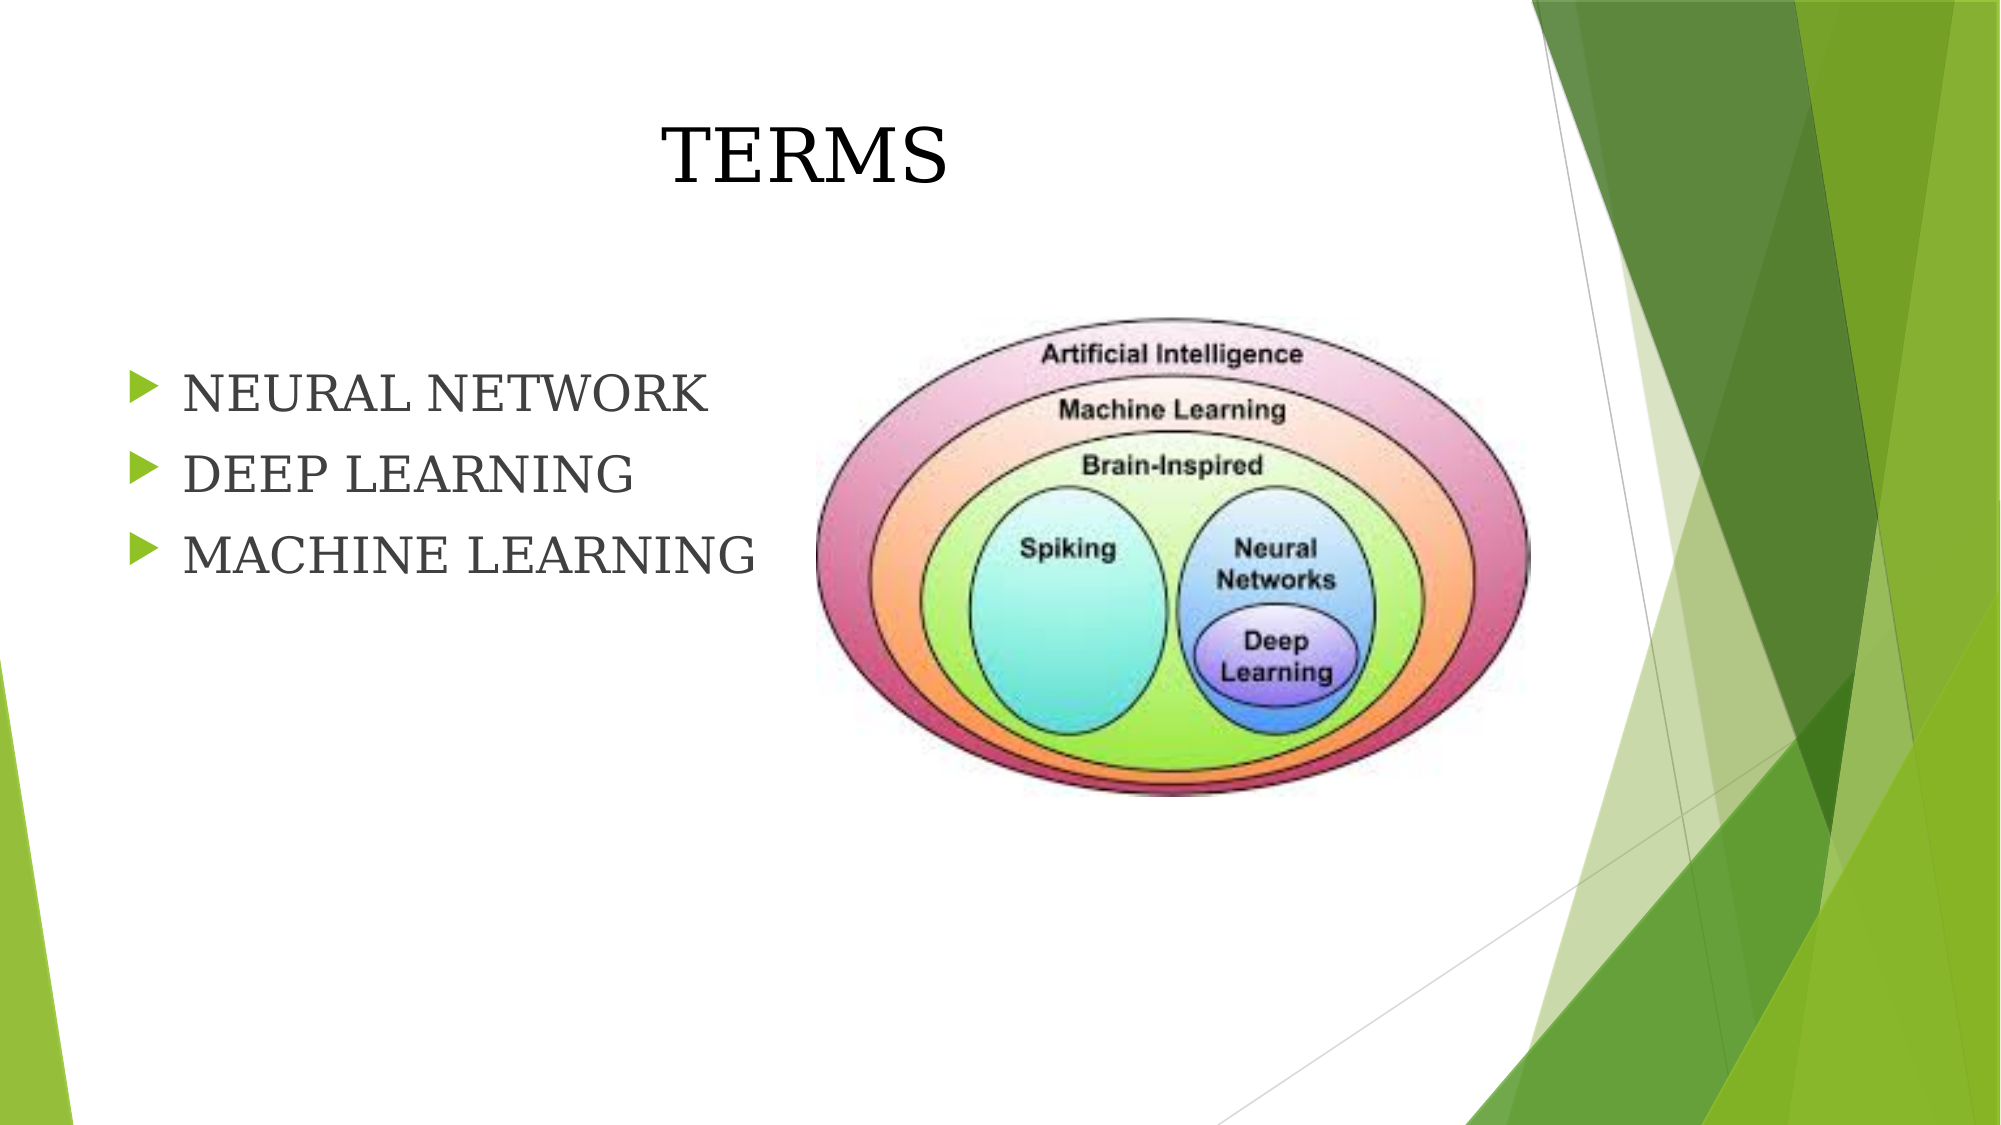

# TERMS
NEURAL NETWORK
DEEP LEARNING
MACHINE LEARNING